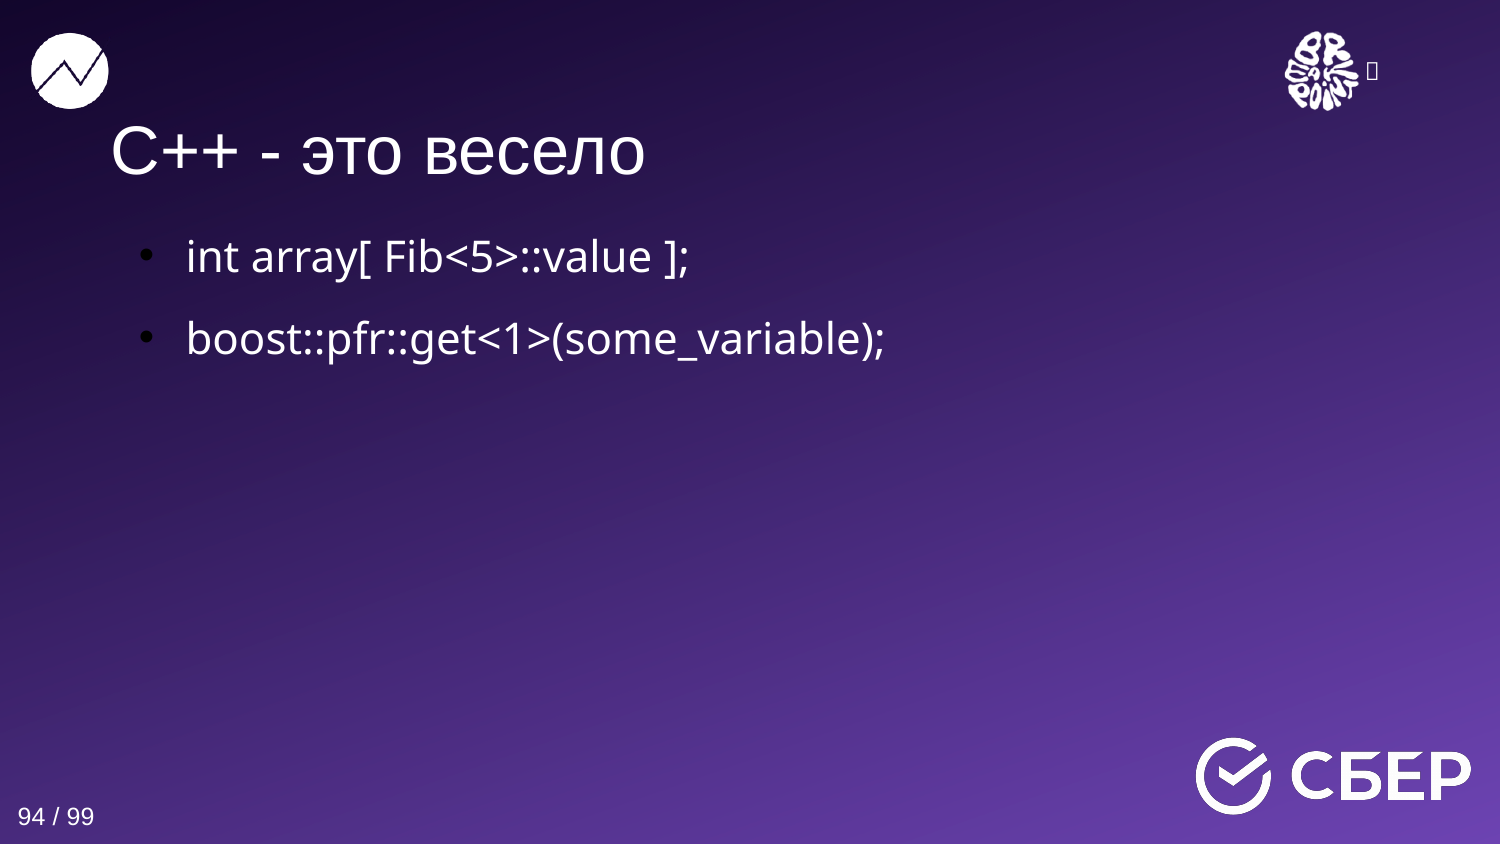

🐙
# C++ - это весело
int array[ Fib<5>::value ];
boost::pfr::get<1>(some_variable);